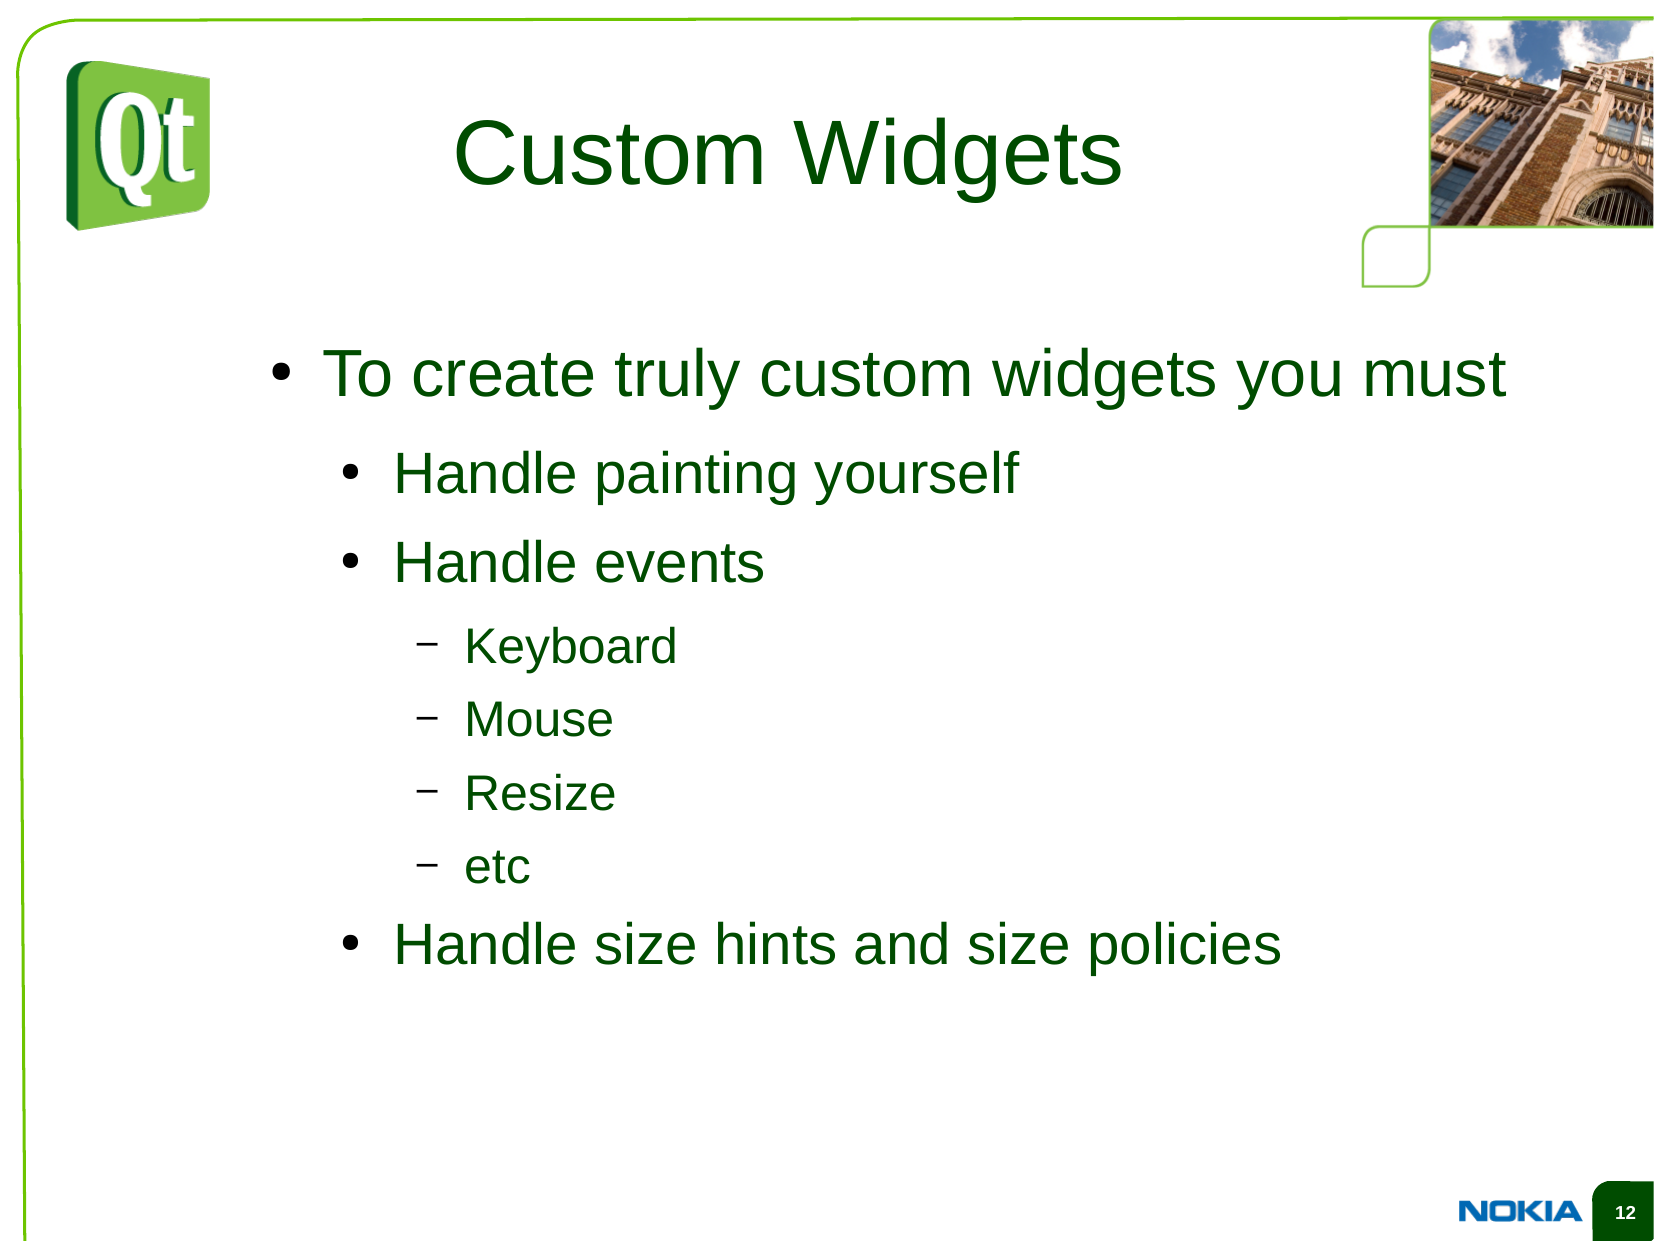

# Custom Widgets
To create truly custom widgets you must
Handle painting yourself
Handle events
Keyboard
Mouse
Resize
etc
Handle size hints and size policies